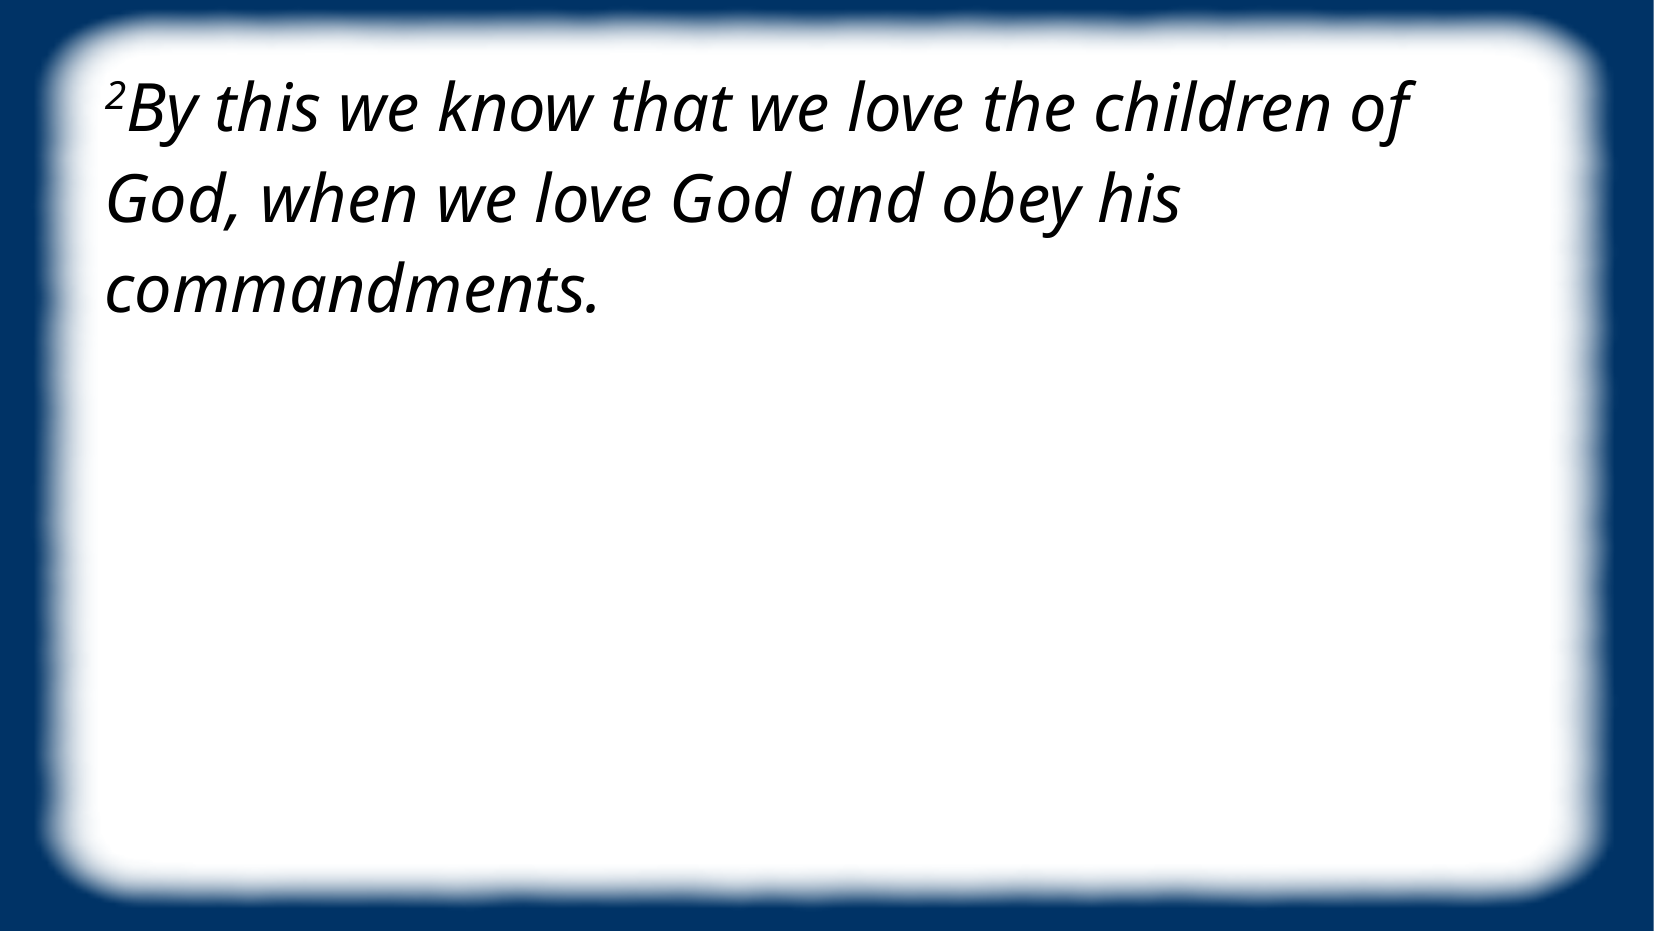

2By this we know that we love the children of God, when we love God and obey his commandments.